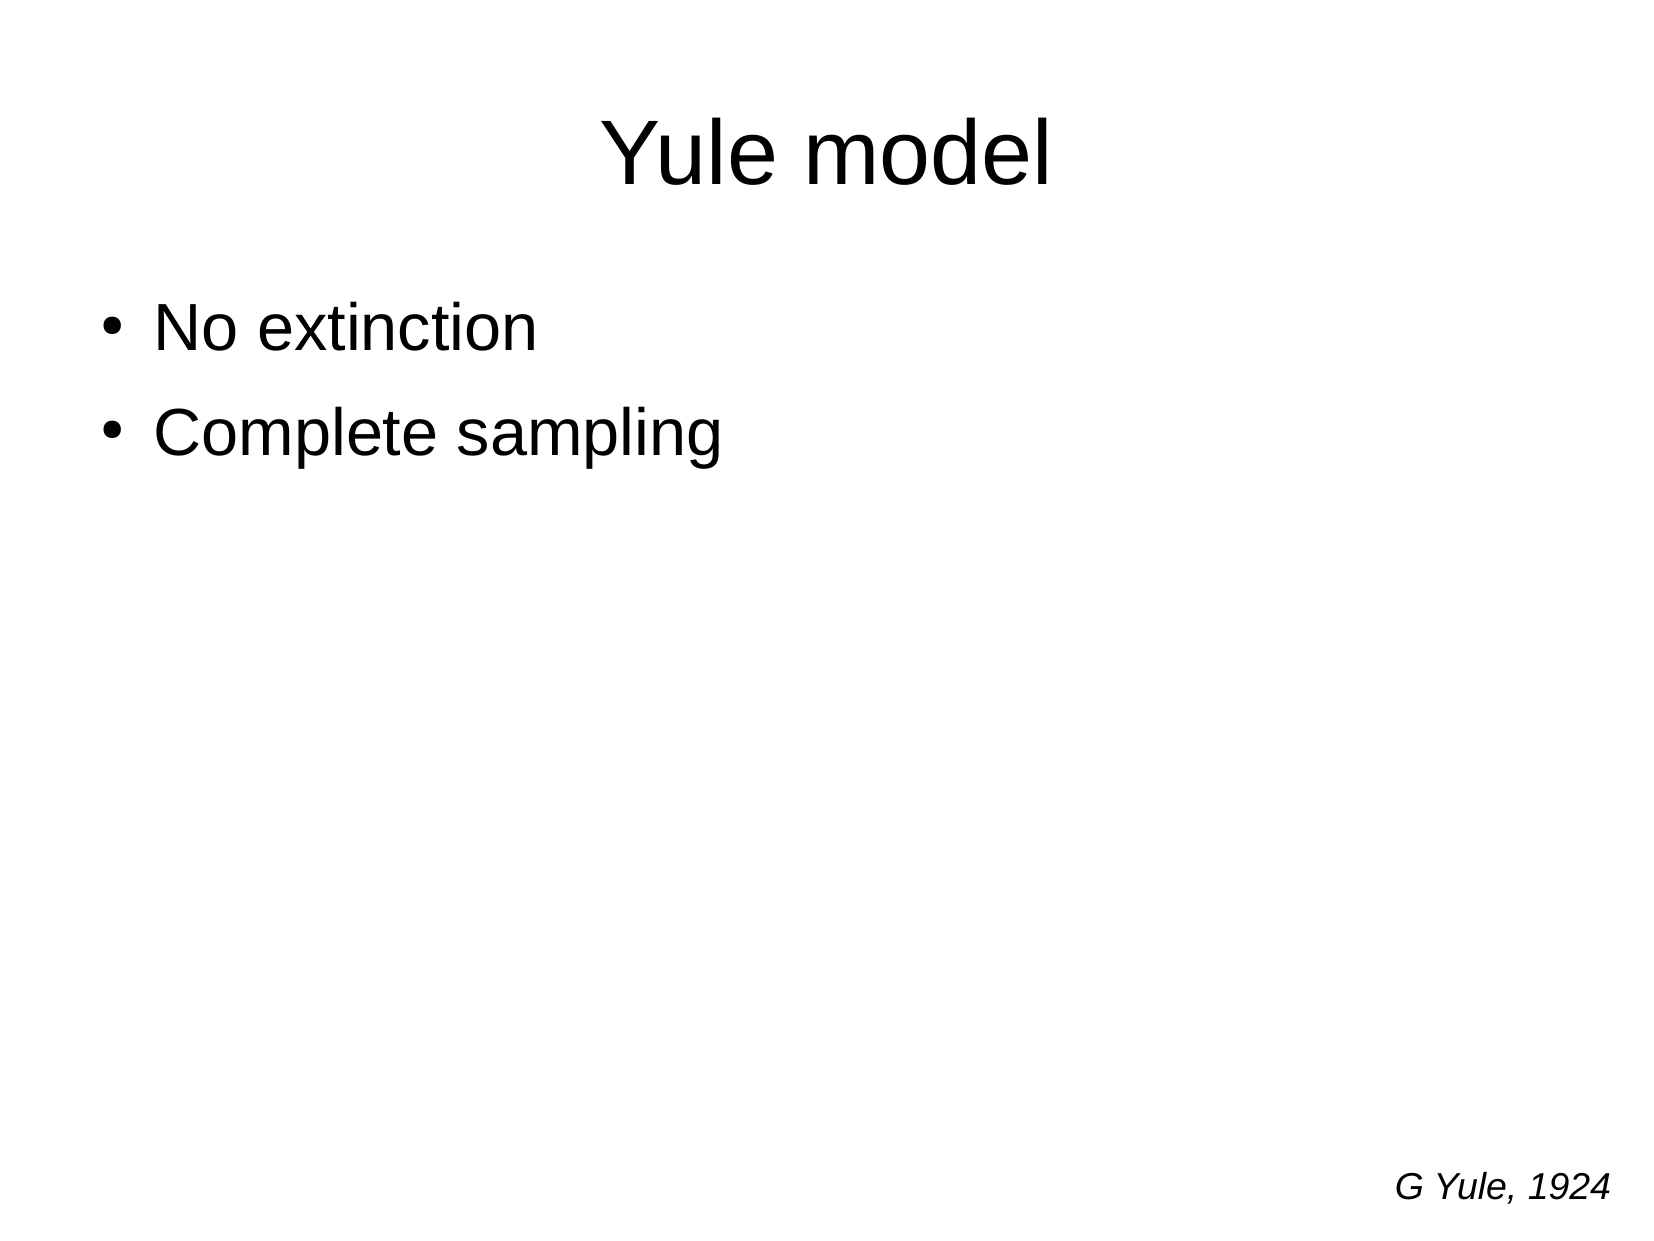

# Yule model
No extinction
Complete sampling
G Yule, 1924